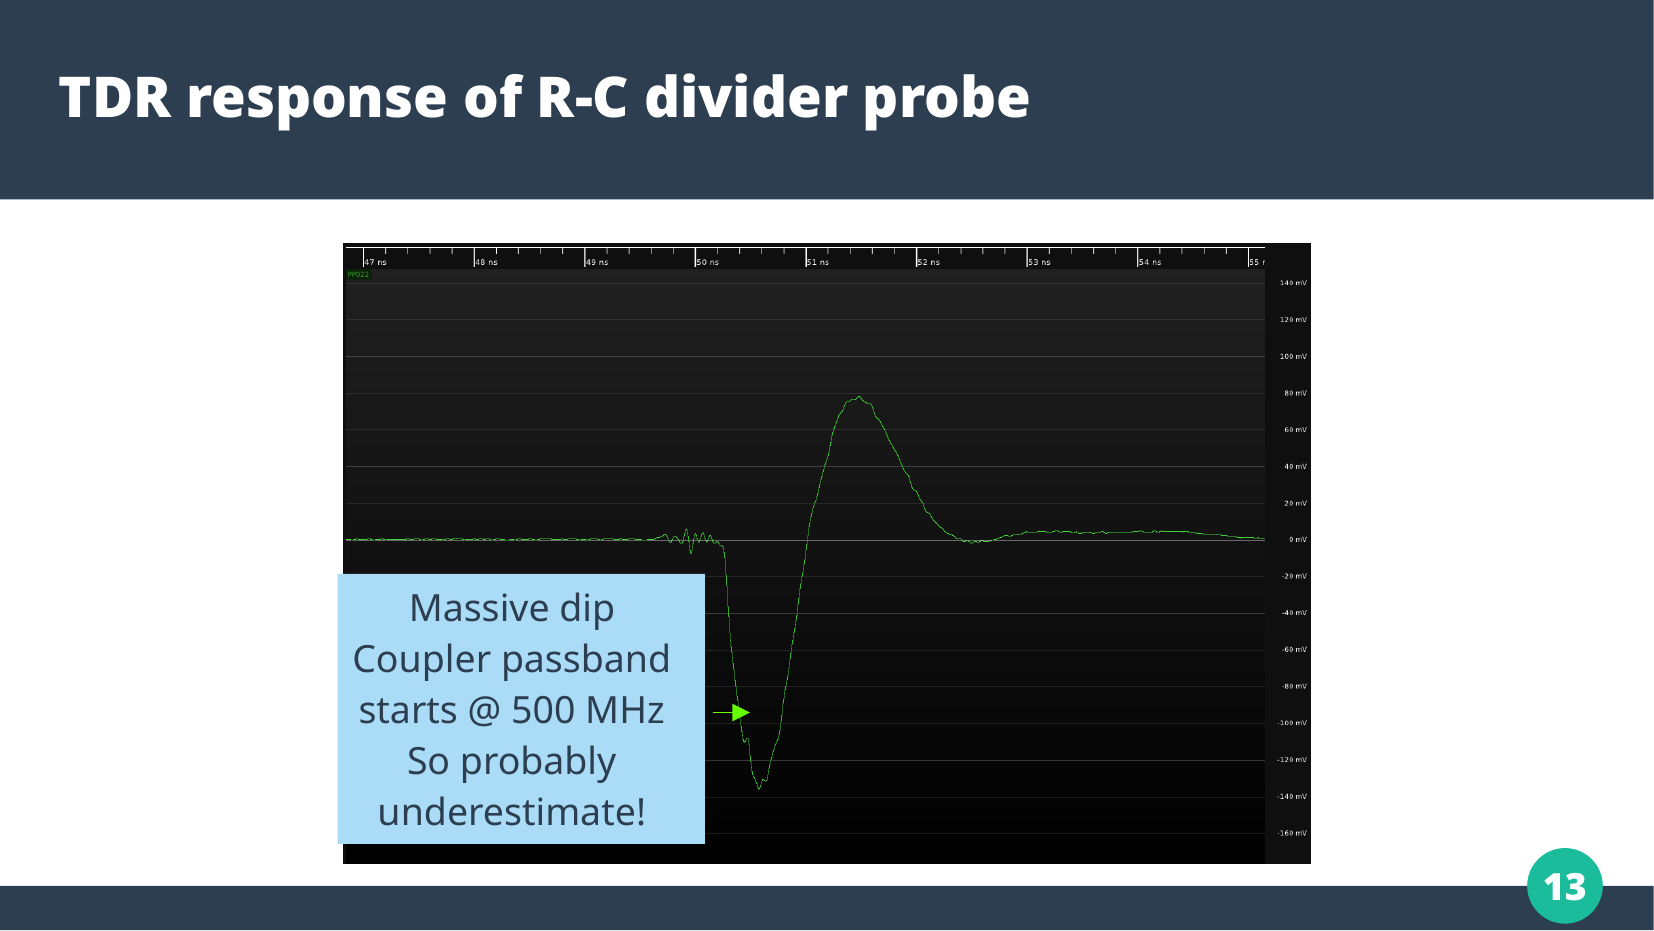

# TDR response of R-C divider probe
Massive dip
Coupler passband
starts @ 500 MHz
So probably
underestimate!